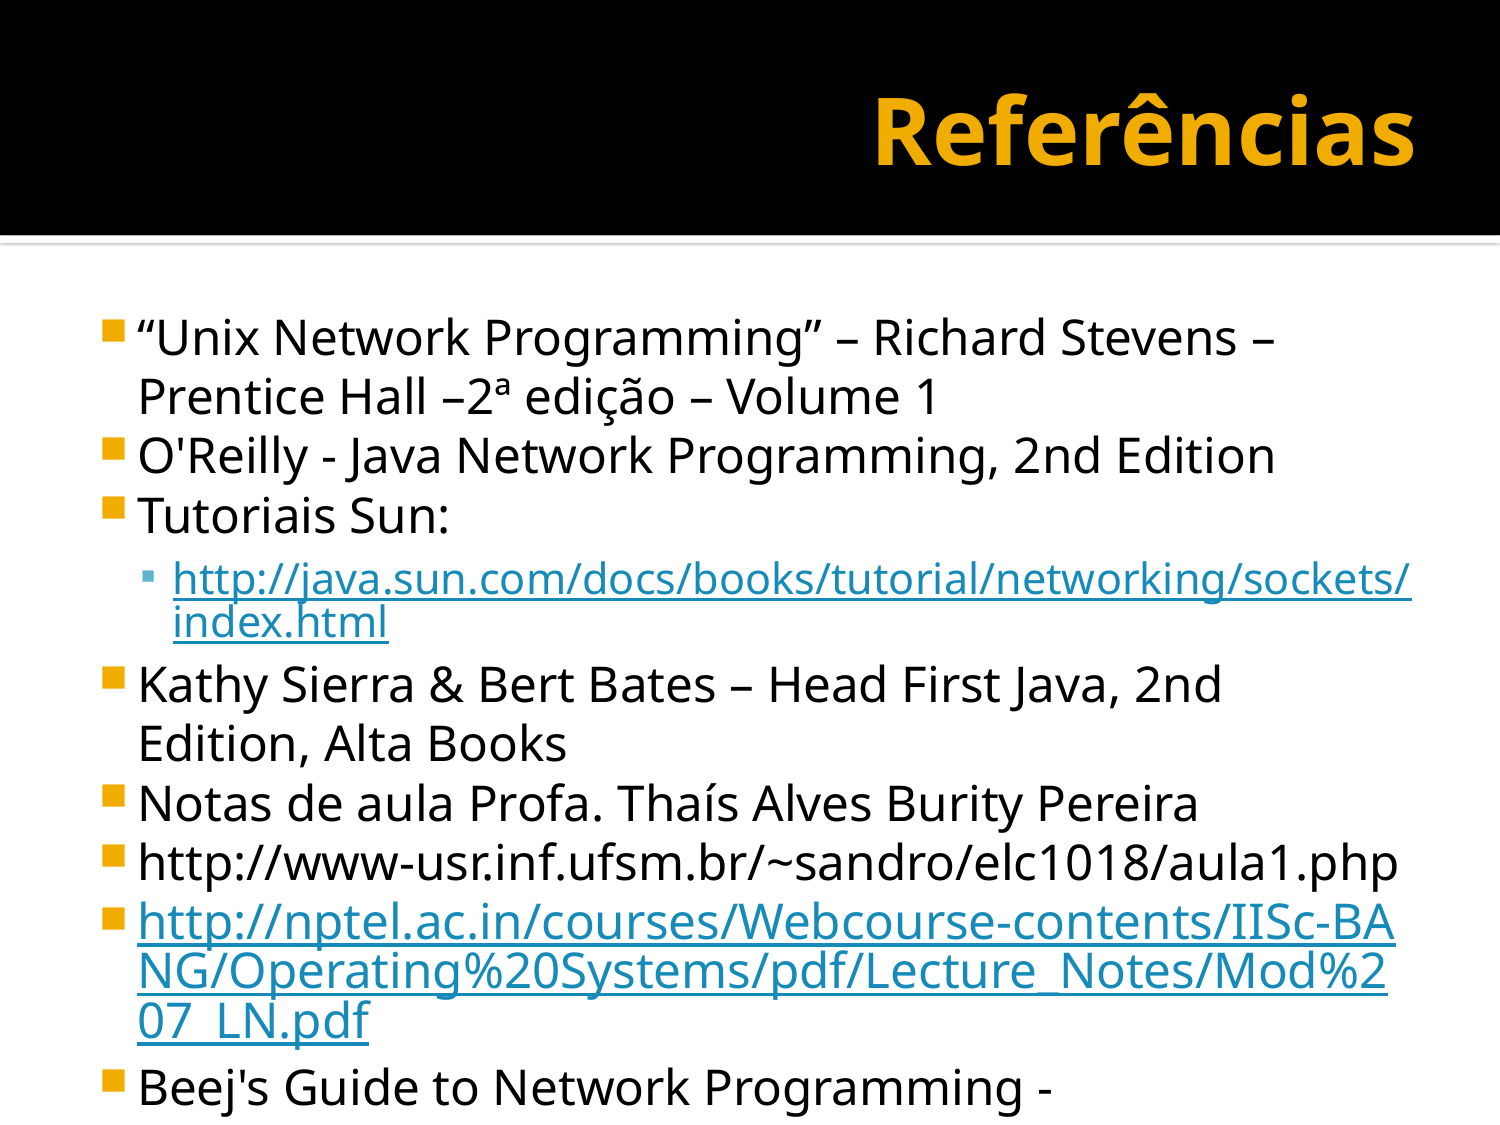

# Referências
“Unix Network Programming” – Richard Stevens – Prentice Hall –2ª edição – Volume 1
O'Reilly - Java Network Programming, 2nd Edition
Tutoriais Sun:
http://java.sun.com/docs/books/tutorial/networking/sockets/index.html
Kathy Sierra & Bert Bates – Head First Java, 2nd Edition, Alta Books
Notas de aula Profa. Thaís Alves Burity Pereira
http://www-usr.inf.ufsm.br/~sandro/elc1018/aula1.php
http://nptel.ac.in/courses/Webcourse-contents/IISc-BANG/Operating%20Systems/pdf/Lecture_Notes/Mod%207_LN.pdf
Beej's Guide to Network Programming - http://beej.us/guide/bgnet/